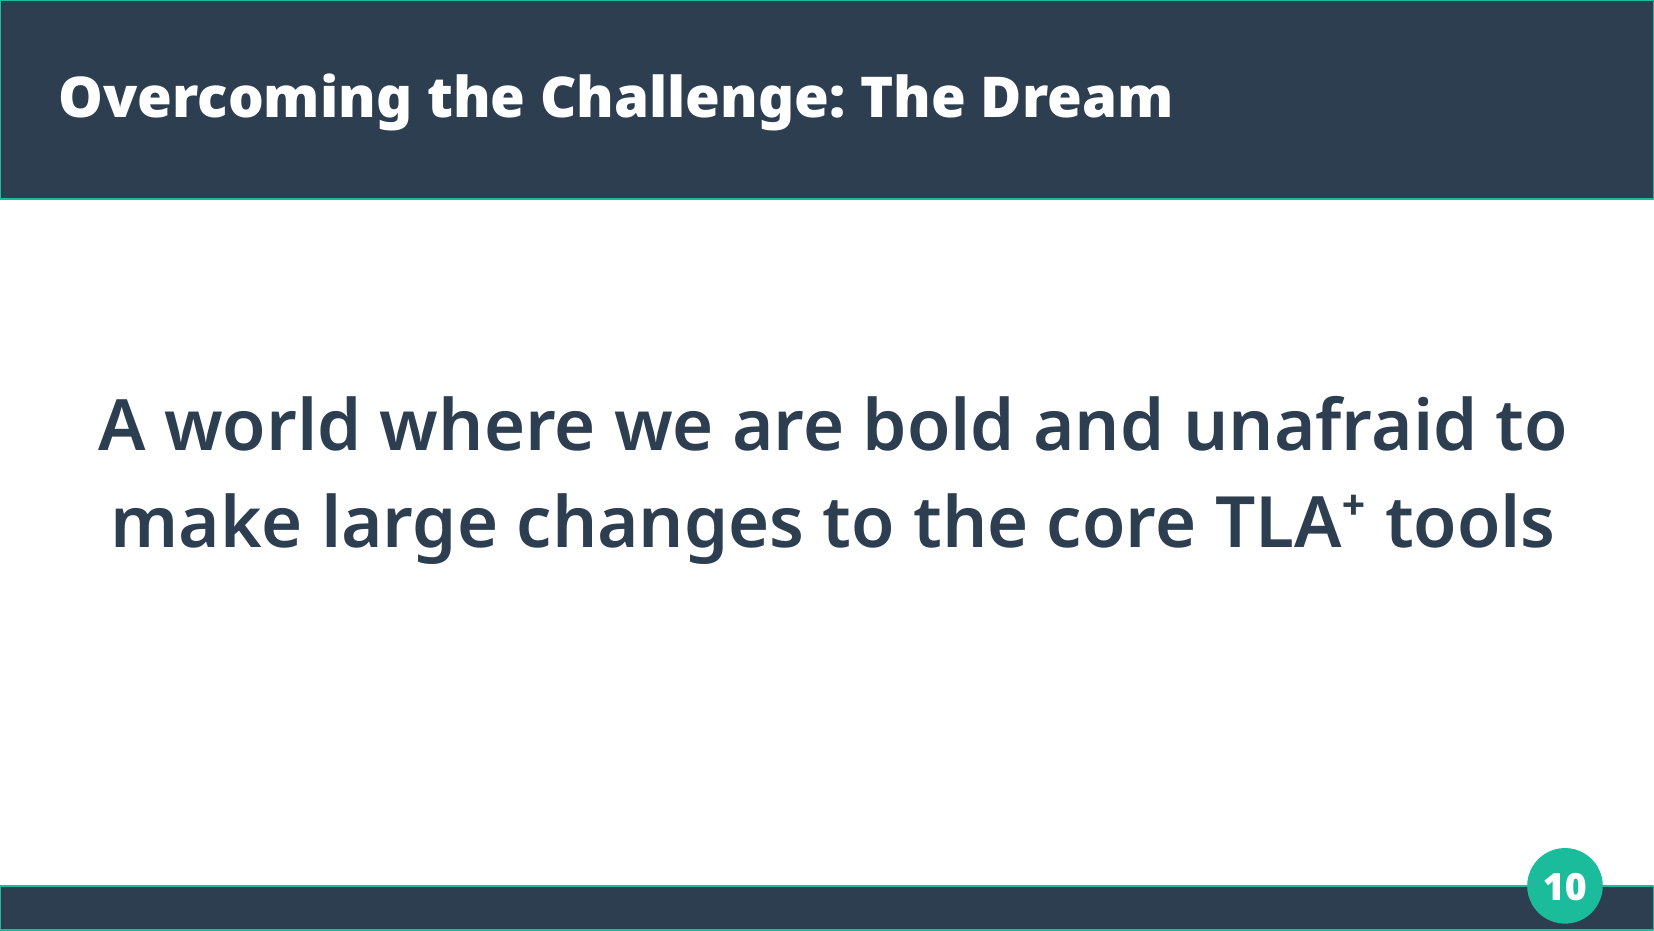

# Overcoming the Challenge: The Dream
A world where we are bold and unafraid to make large changes to the core TLA⁺ tools
10